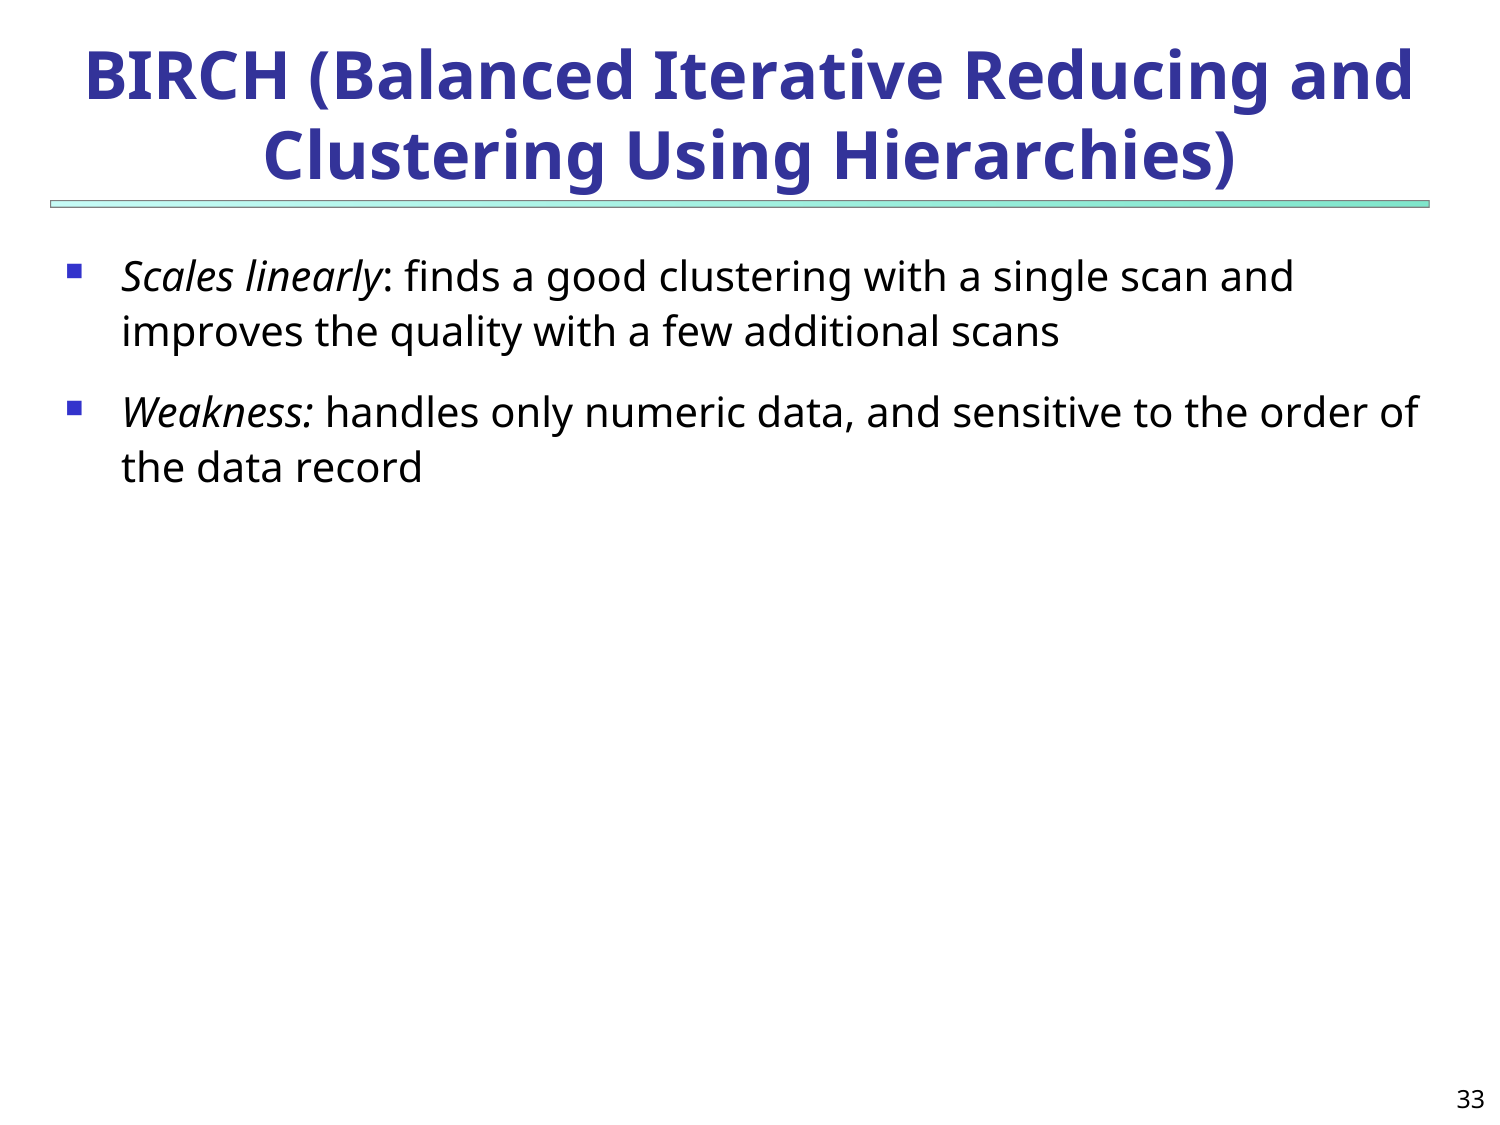

# BIRCH (Balanced Iterative Reducing and Clustering Using Hierarchies)
Scales linearly: finds a good clustering with a single scan and improves the quality with a few additional scans
Weakness: handles only numeric data, and sensitive to the order of the data record